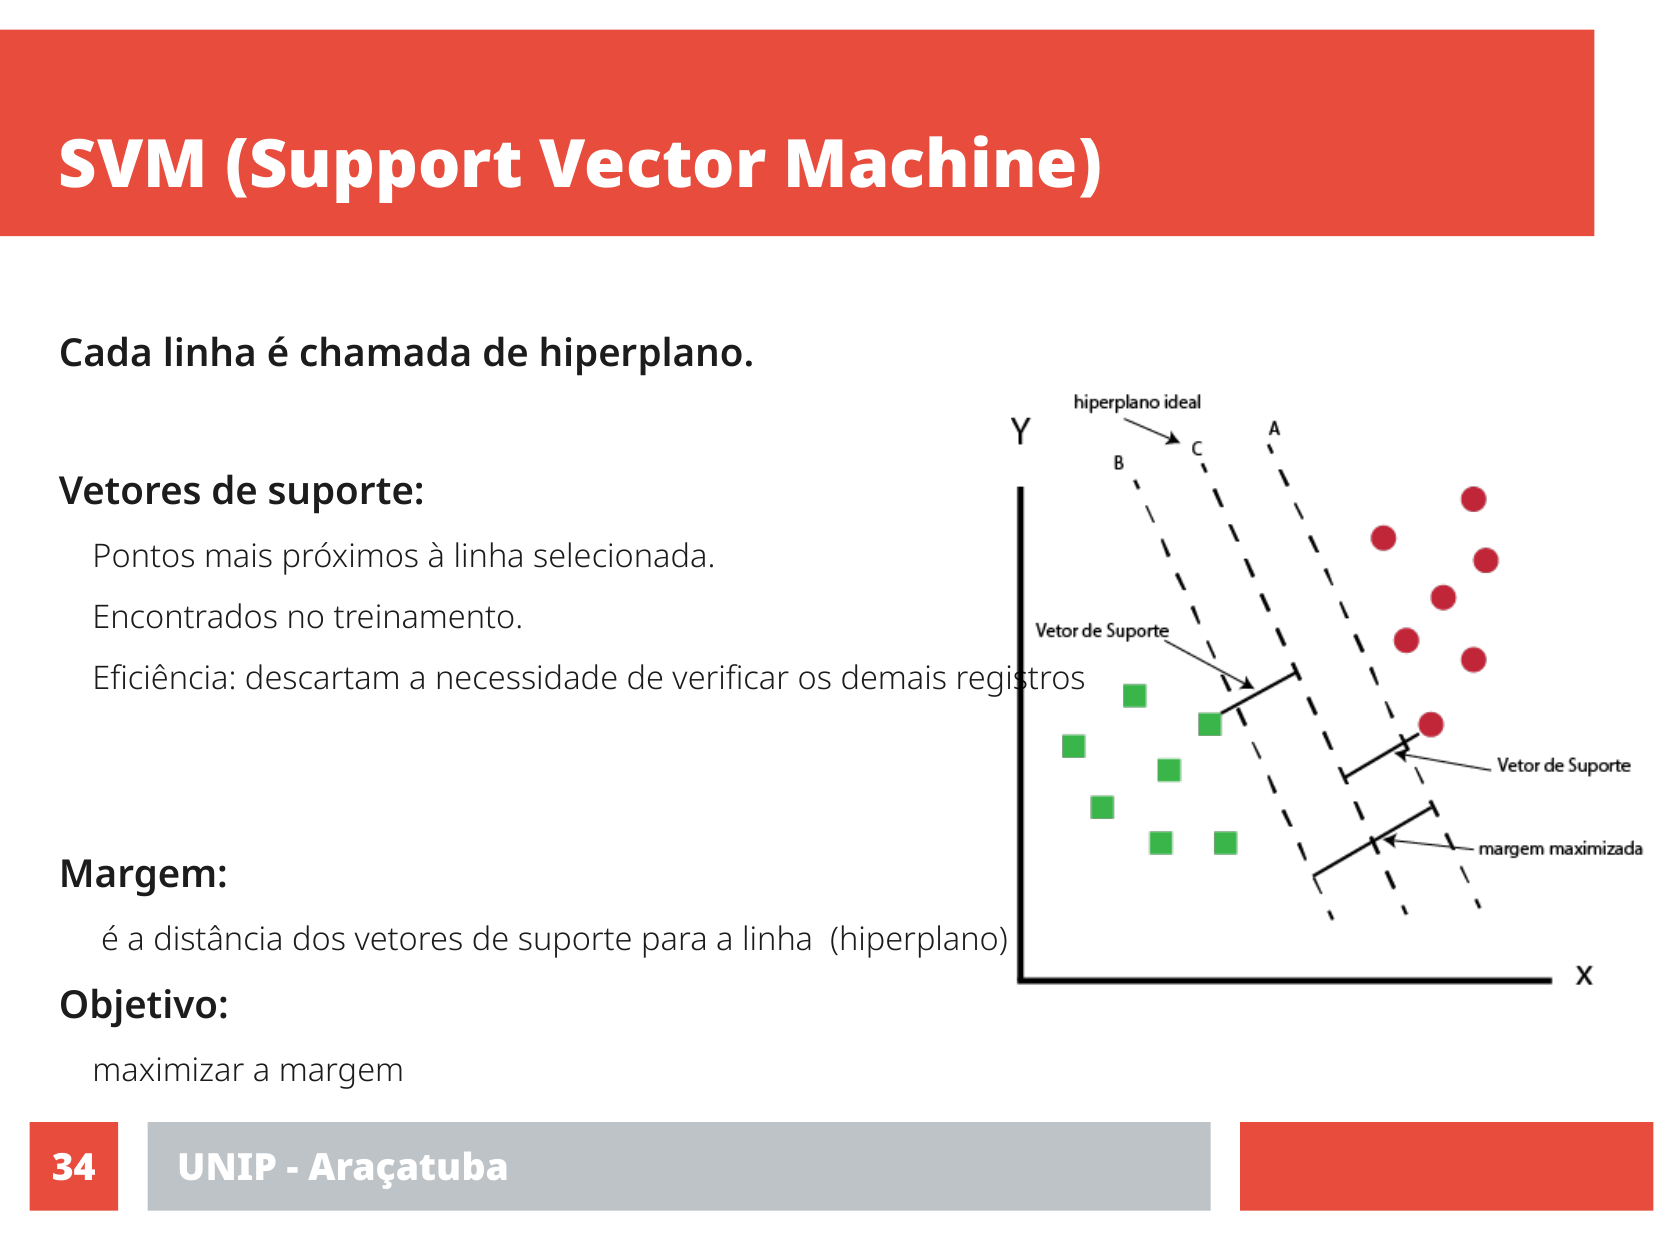

# SVM (Support Vector Machine)
Cada linha é chamada de hiperplano.
Vetores de suporte:
Pontos mais próximos à linha selecionada.
Encontrados no treinamento.
Eficiência: descartam a necessidade de verificar os demais registros
Margem:
 é a distância dos vetores de suporte para a linha (hiperplano)
Objetivo:
maximizar a margem
34
UNIP - Araçatuba